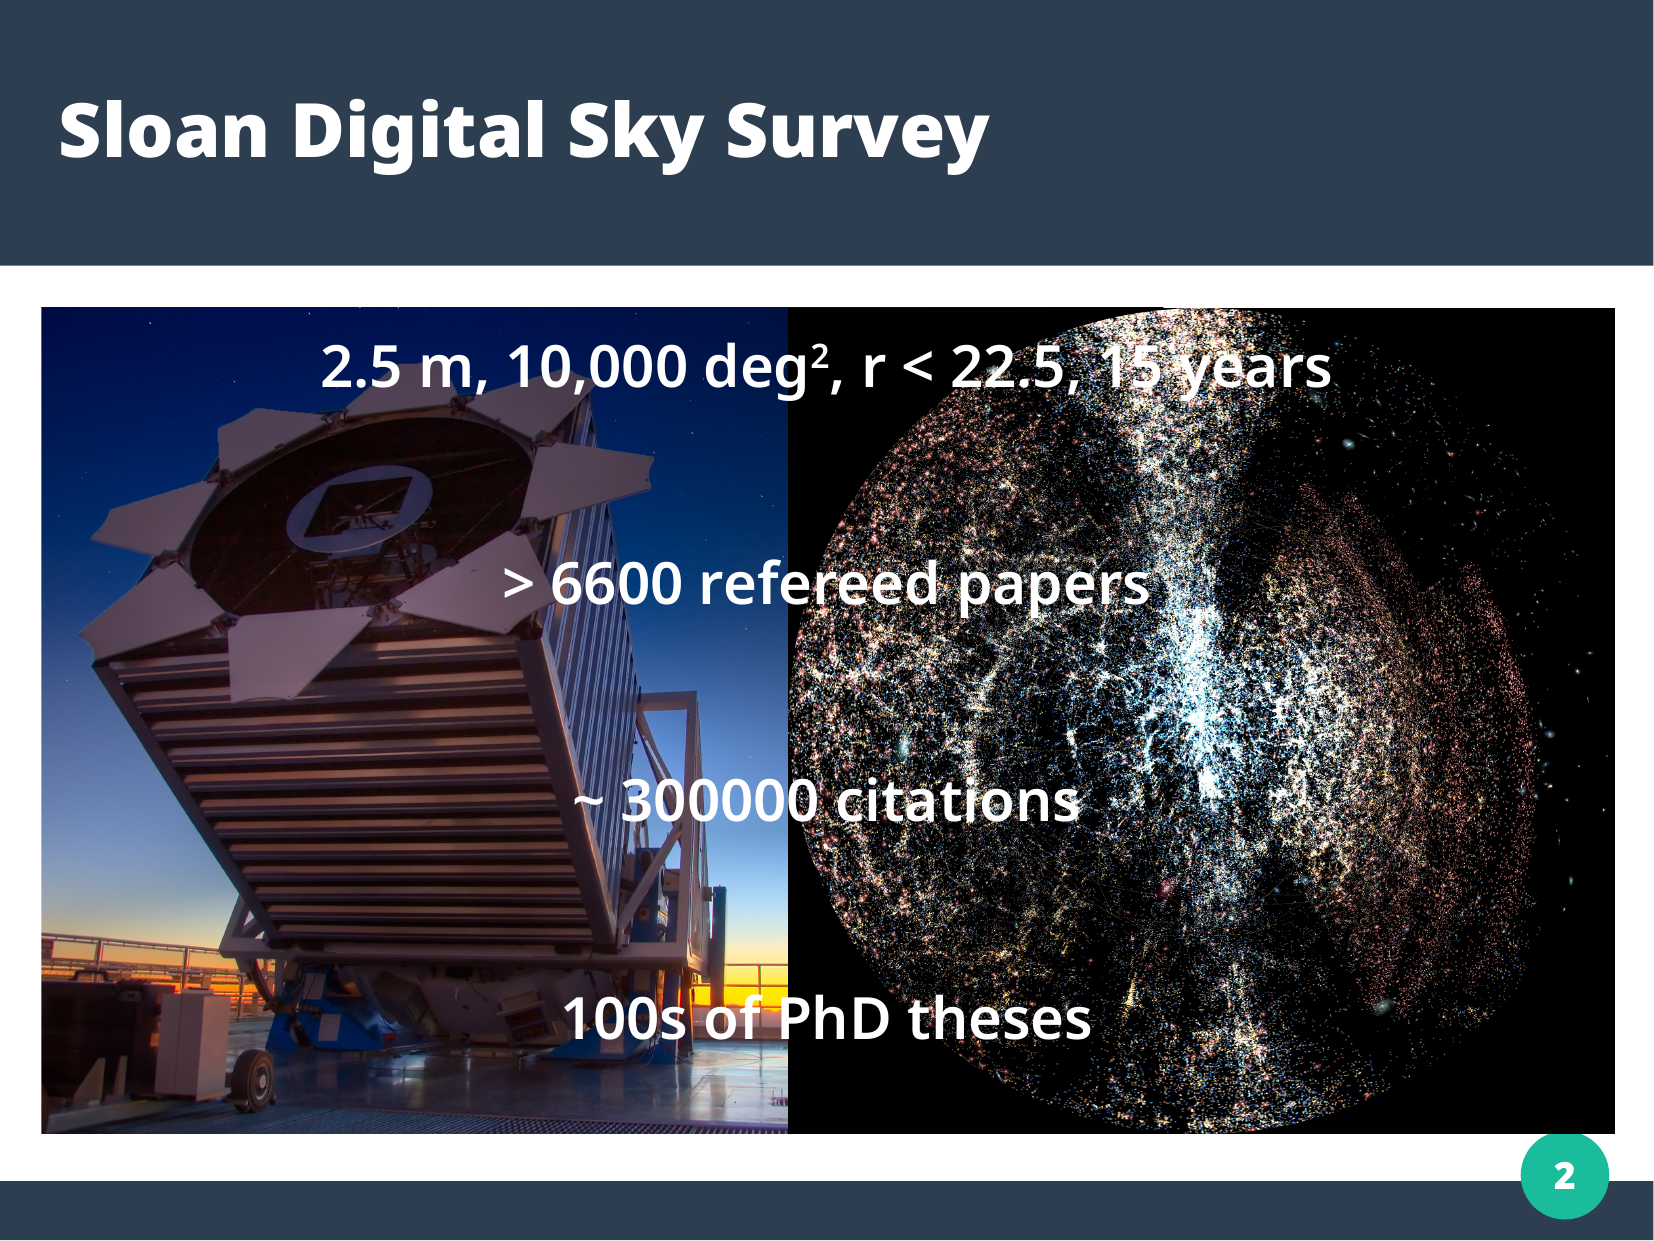

# Sloan Digital Sky Survey
2.5 m, 10,000 deg2, r < 22.5, 15 years
> 6600 refereed papers
~ 300000 citations
100s of PhD theses
2